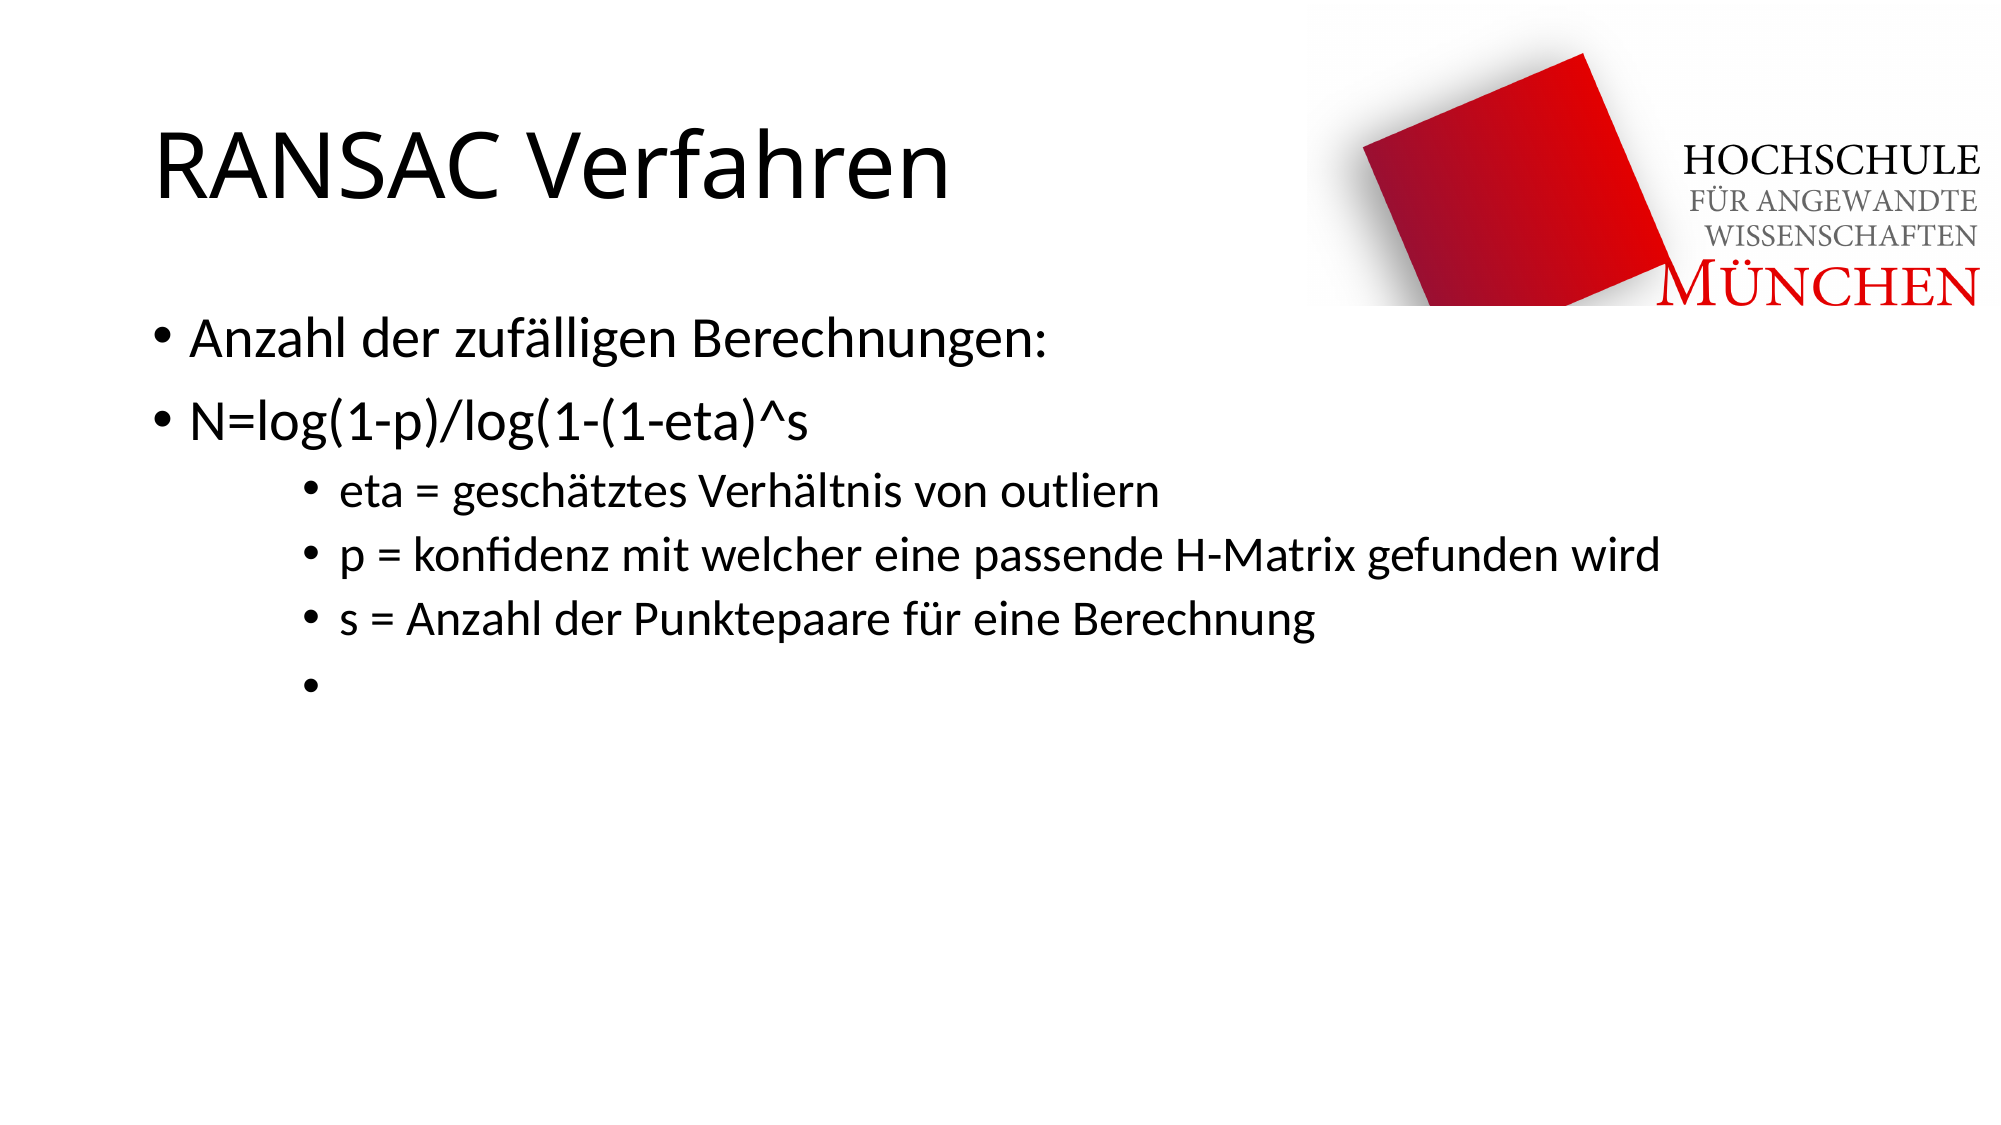

# RANSAC Verfahren
Anzahl der zufälligen Berechnungen:
N=log(1-p)/log(1-(1-eta)^s
eta = geschätztes Verhältnis von outliern
p = konfidenz mit welcher eine passende H-Matrix gefunden wird
s = Anzahl der Punktepaare für eine Berechnung